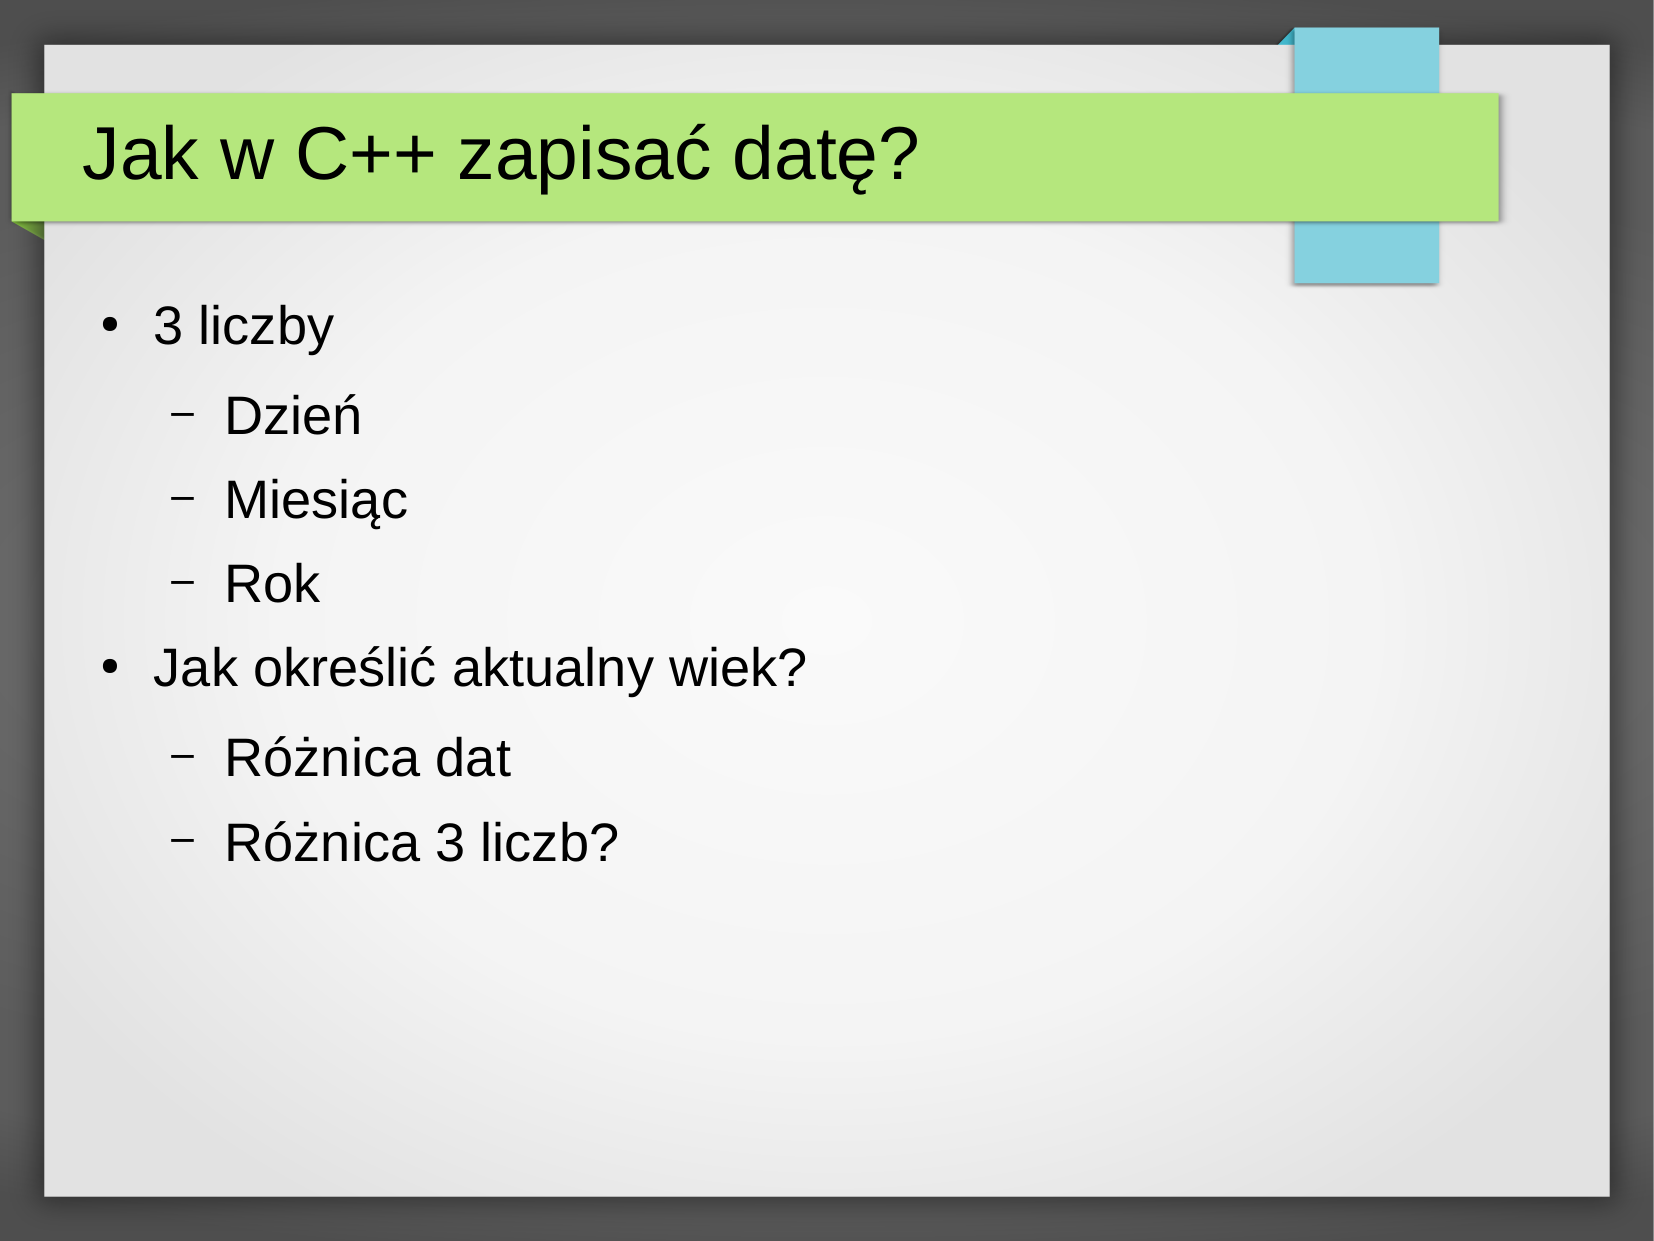

# Jak w C++ zapisać datę?
3 liczby
Dzień
Miesiąc
Rok
Jak określić aktualny wiek?
Różnica dat
Różnica 3 liczb?